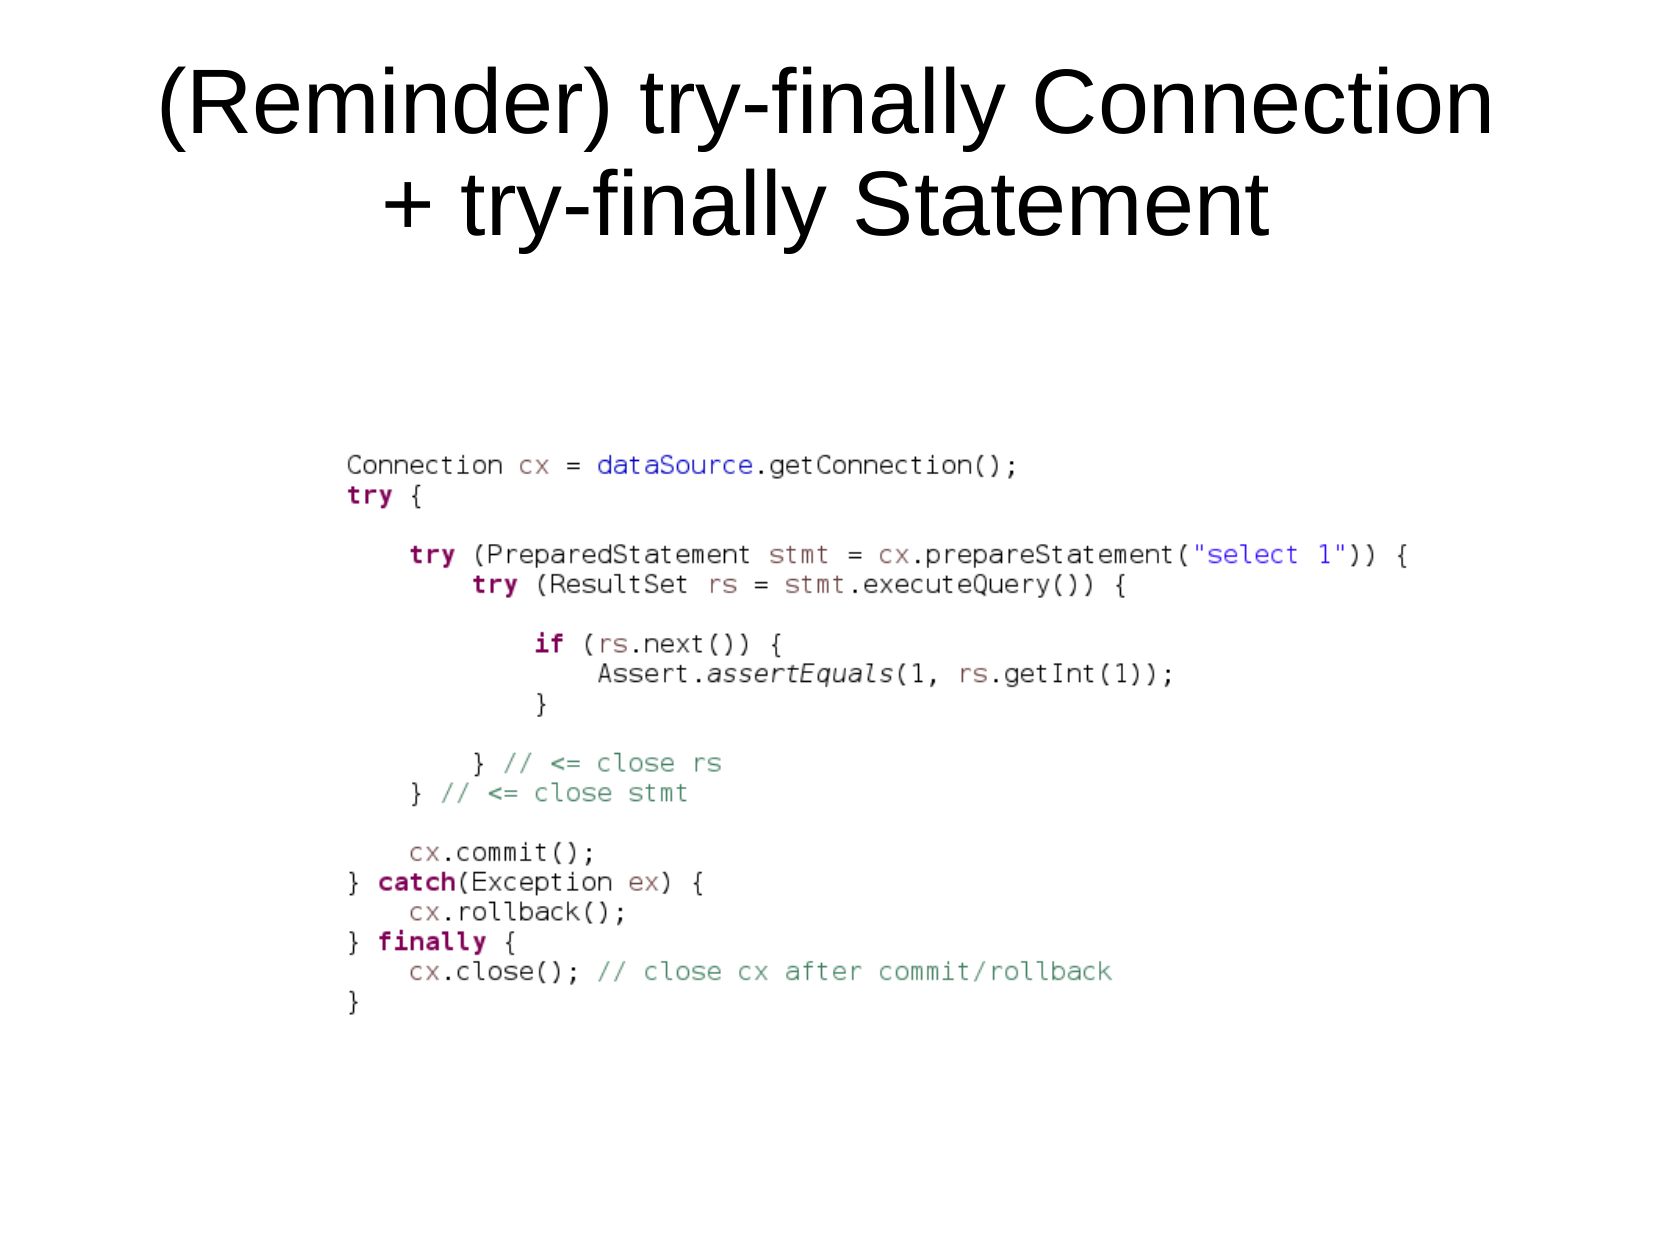

# (Reminder) try-finally Connection + try-finally Statement